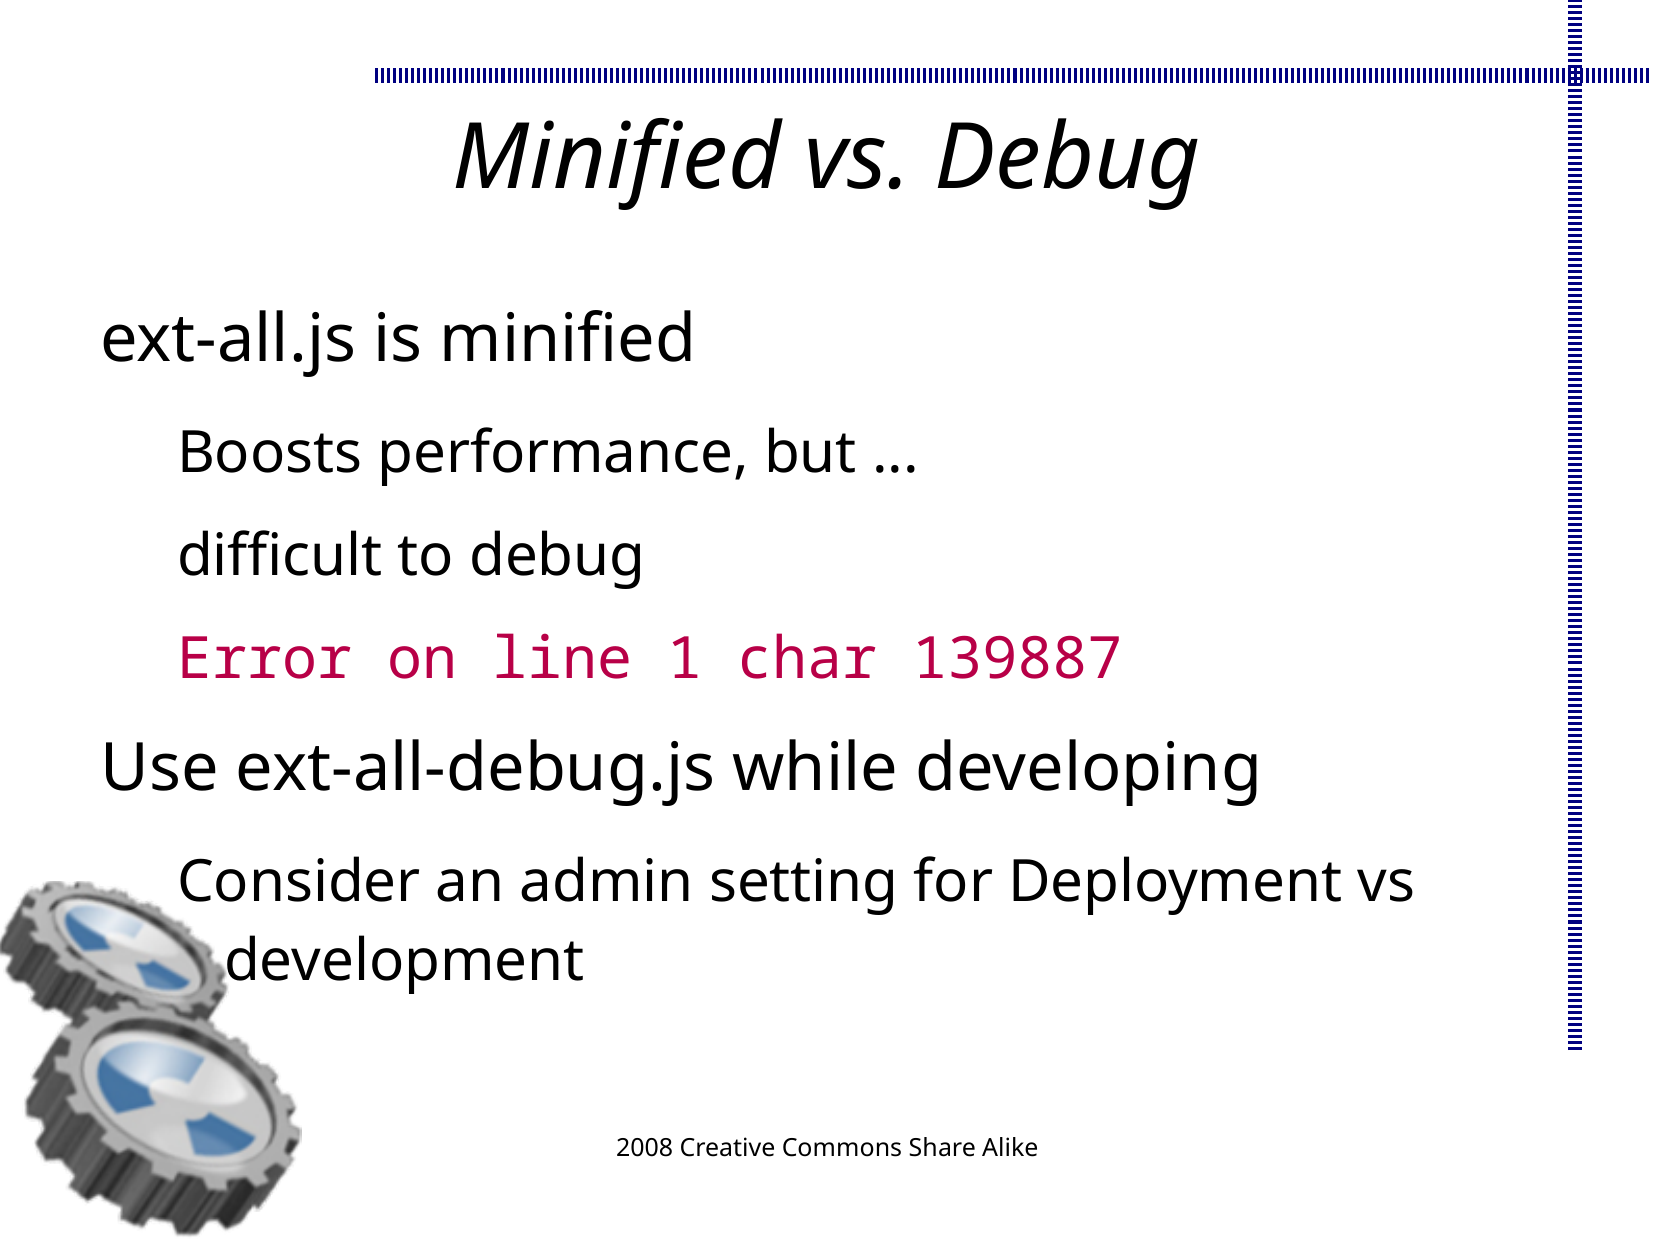

# Minified vs. Debug
ext-all.js is minified
Boosts performance, but ...
difficult to debug
Error on line 1 char 139887
Use ext-all-debug.js while developing
Consider an admin setting for Deployment vs development